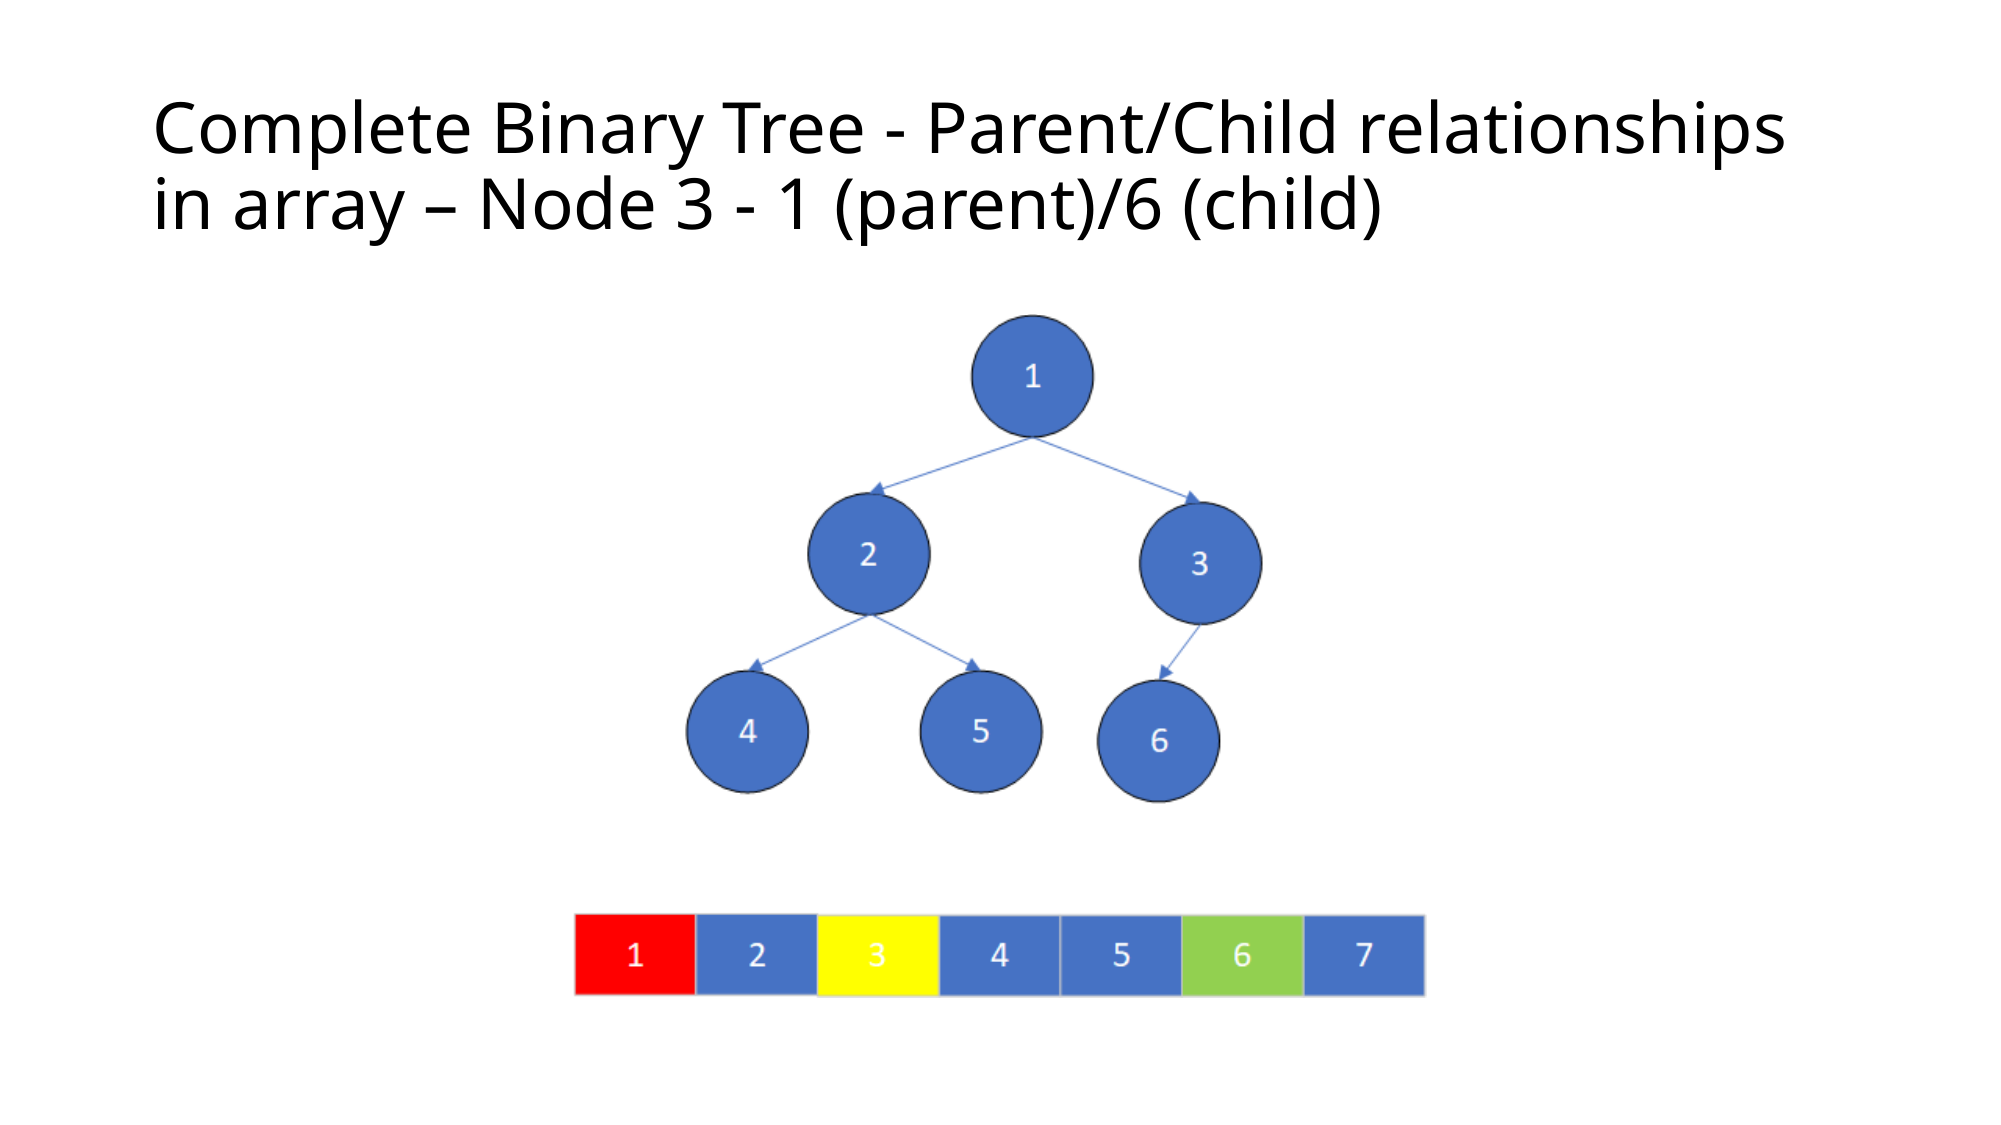

# Complete Binary Tree - Parent/Child relationships in array – Node 3 - 1 (parent)/6 (child)